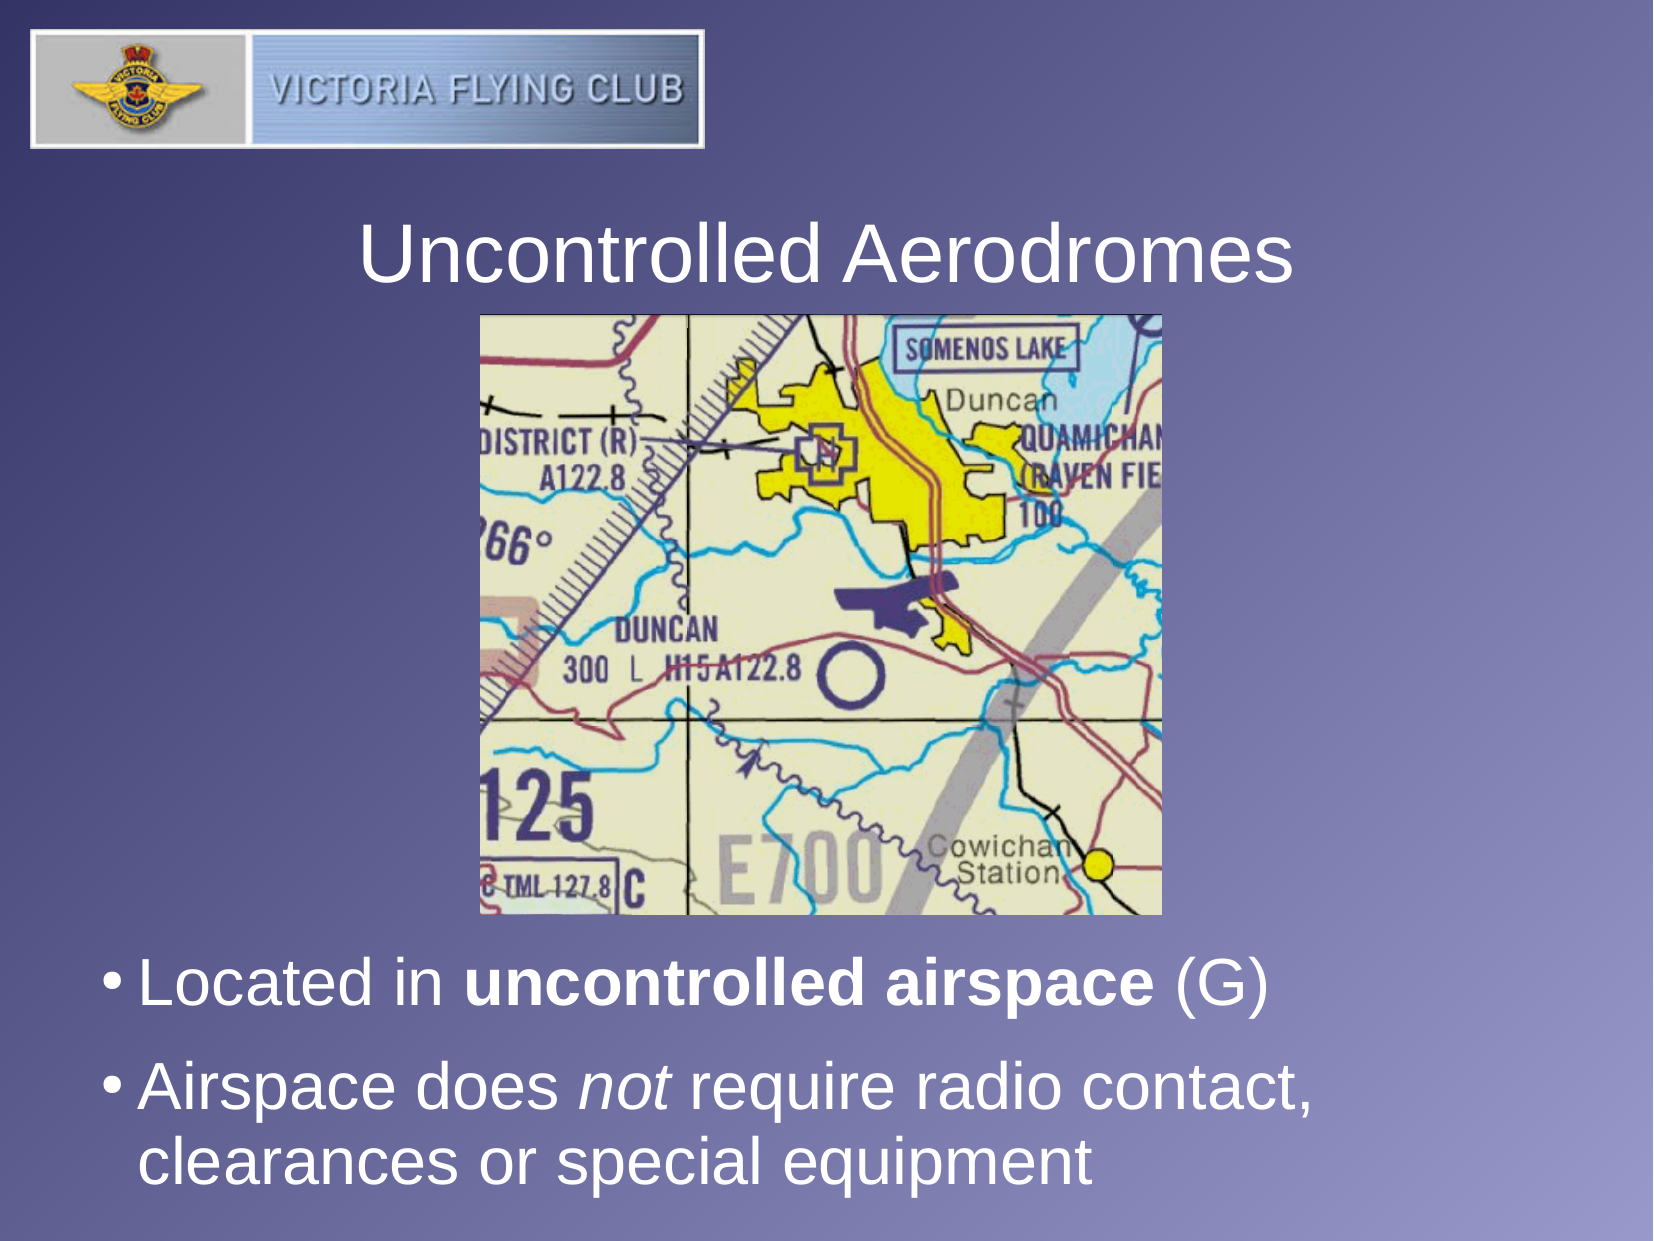

# Uncontrolled Aerodromes
Located in uncontrolled airspace (G)
Airspace does not require radio contact, clearances or special equipment